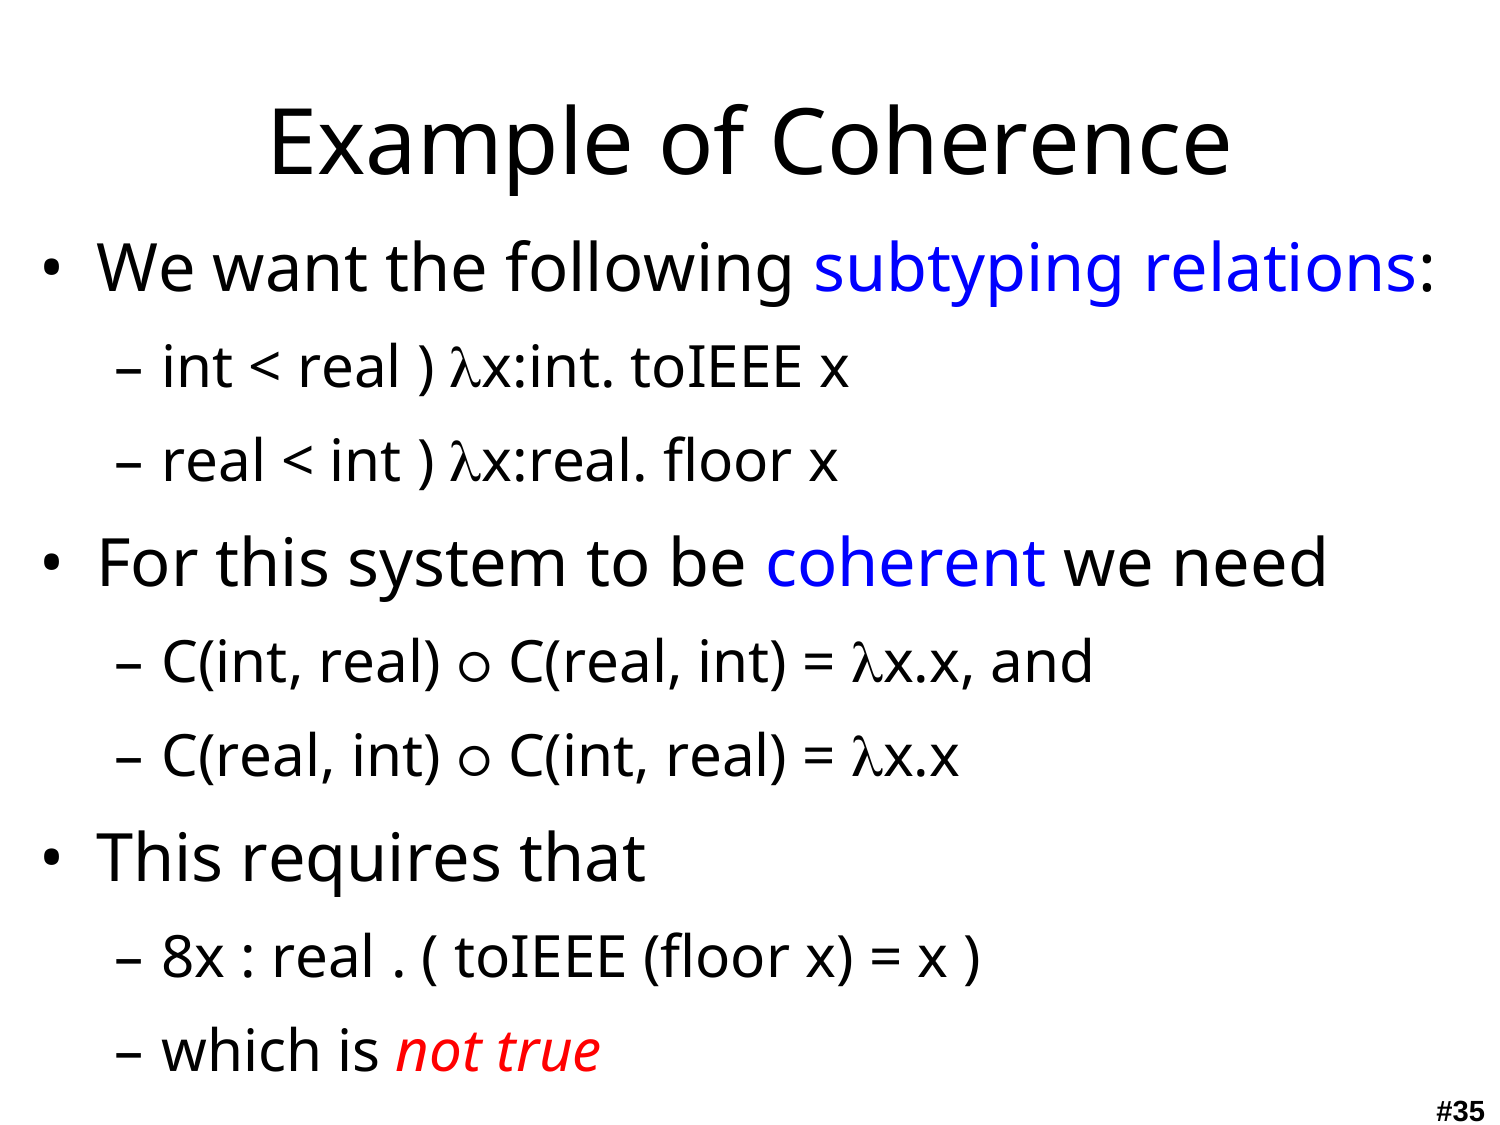

# Example of Coherence
We want the following subtyping relations:
int < real ) x:int. toIEEE x
real < int ) x:real. floor x
For this system to be coherent we need
C(int, real)  C(real, int) = x.x, and
C(real, int)  C(int, real) = x.x
This requires that
8x : real . ( toIEEE (floor x) = x )
which is not true
35